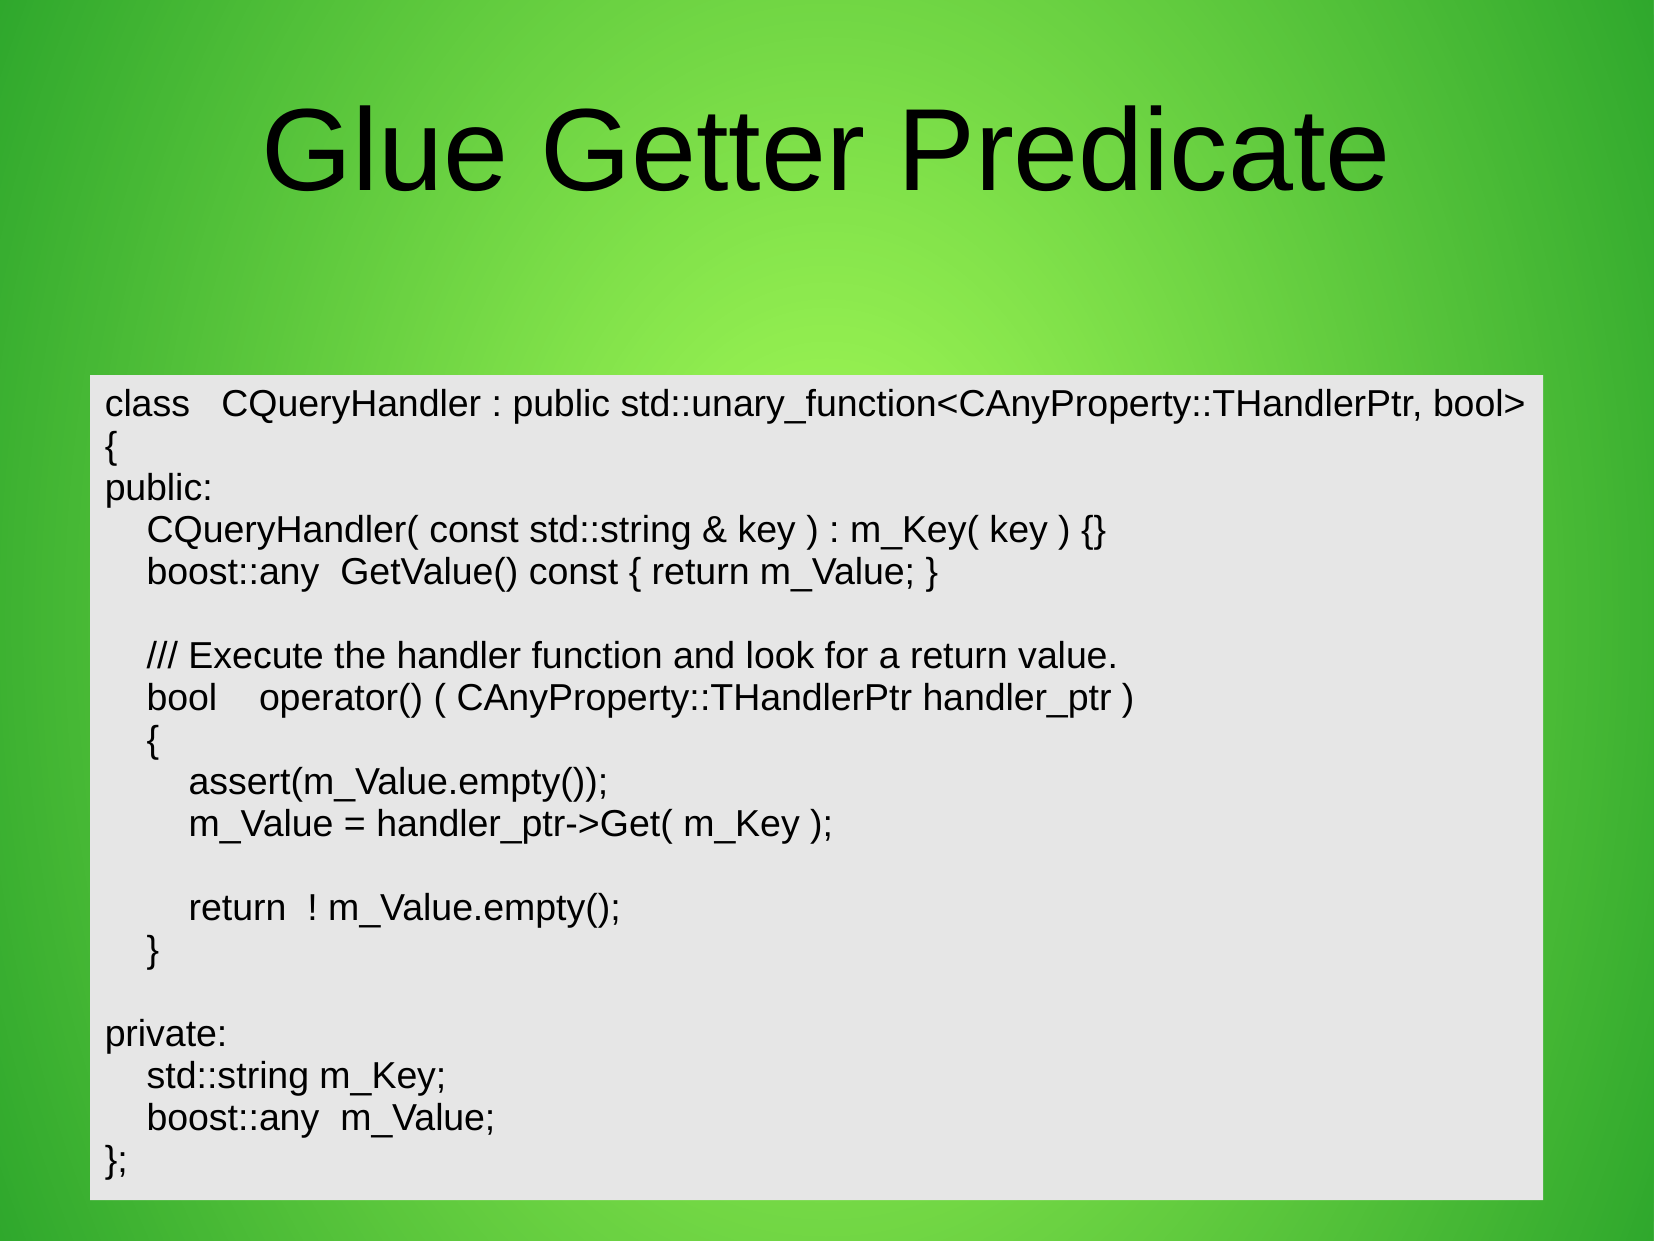

# Glue Getter Predicate
class CQueryHandler : public std::unary_function<CAnyProperty::THandlerPtr, bool>
{
public:
 CQueryHandler( const std::string & key ) : m_Key( key ) {}
 boost::any GetValue() const { return m_Value; }
 /// Execute the handler function and look for a return value.
 bool operator() ( CAnyProperty::THandlerPtr handler_ptr )
 {
 assert(m_Value.empty());
 m_Value = handler_ptr->Get( m_Key );
 return ! m_Value.empty();
 }
private:
 std::string m_Key;
 boost::any m_Value;
};